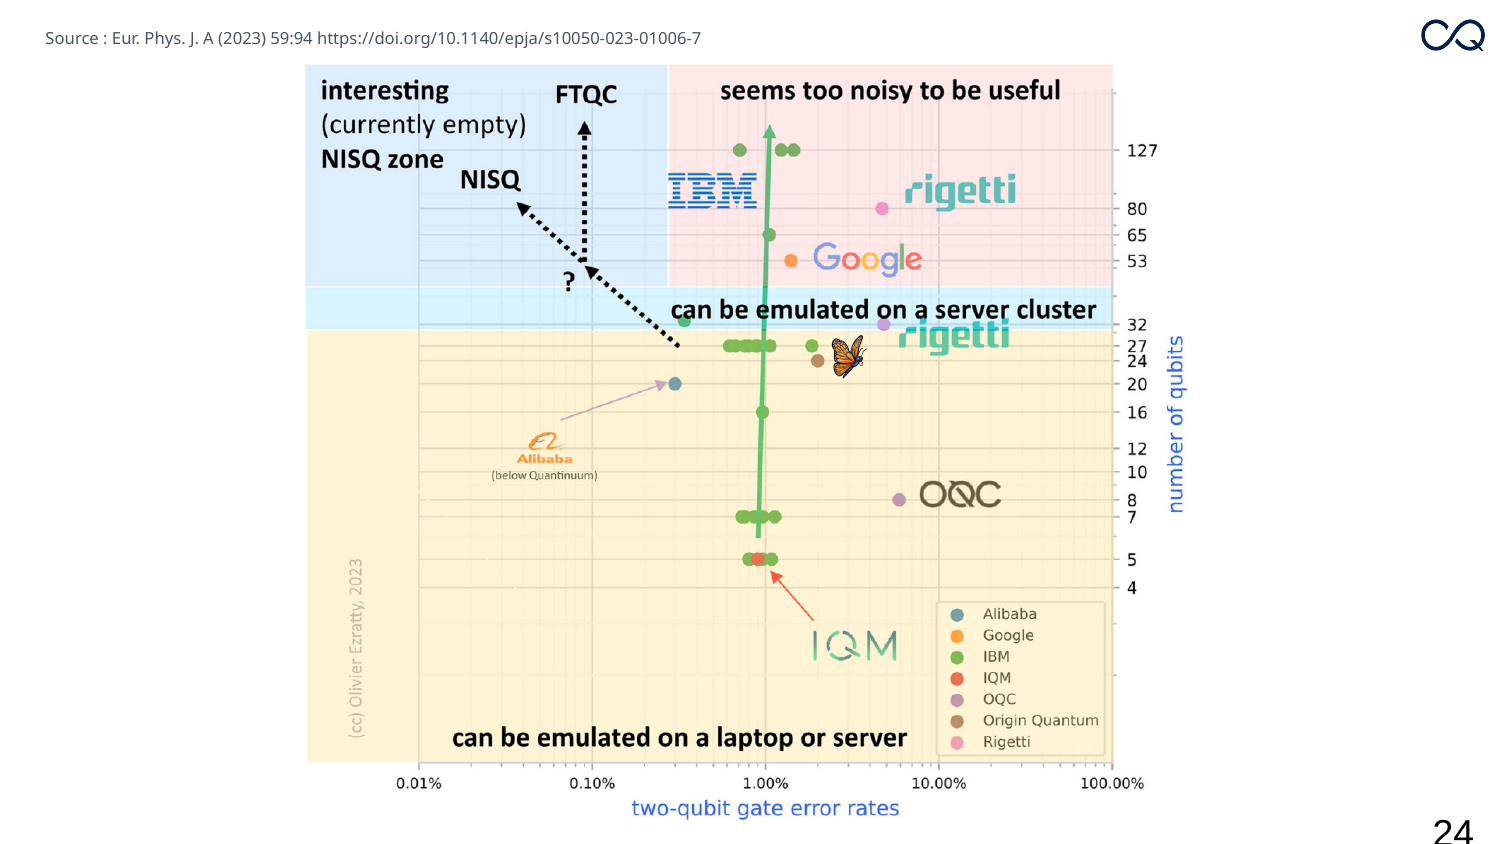

Source : Eur. Phys. J. A (2023) 59:94 https://doi.org/10.1140/epja/s10050-023-01006-7